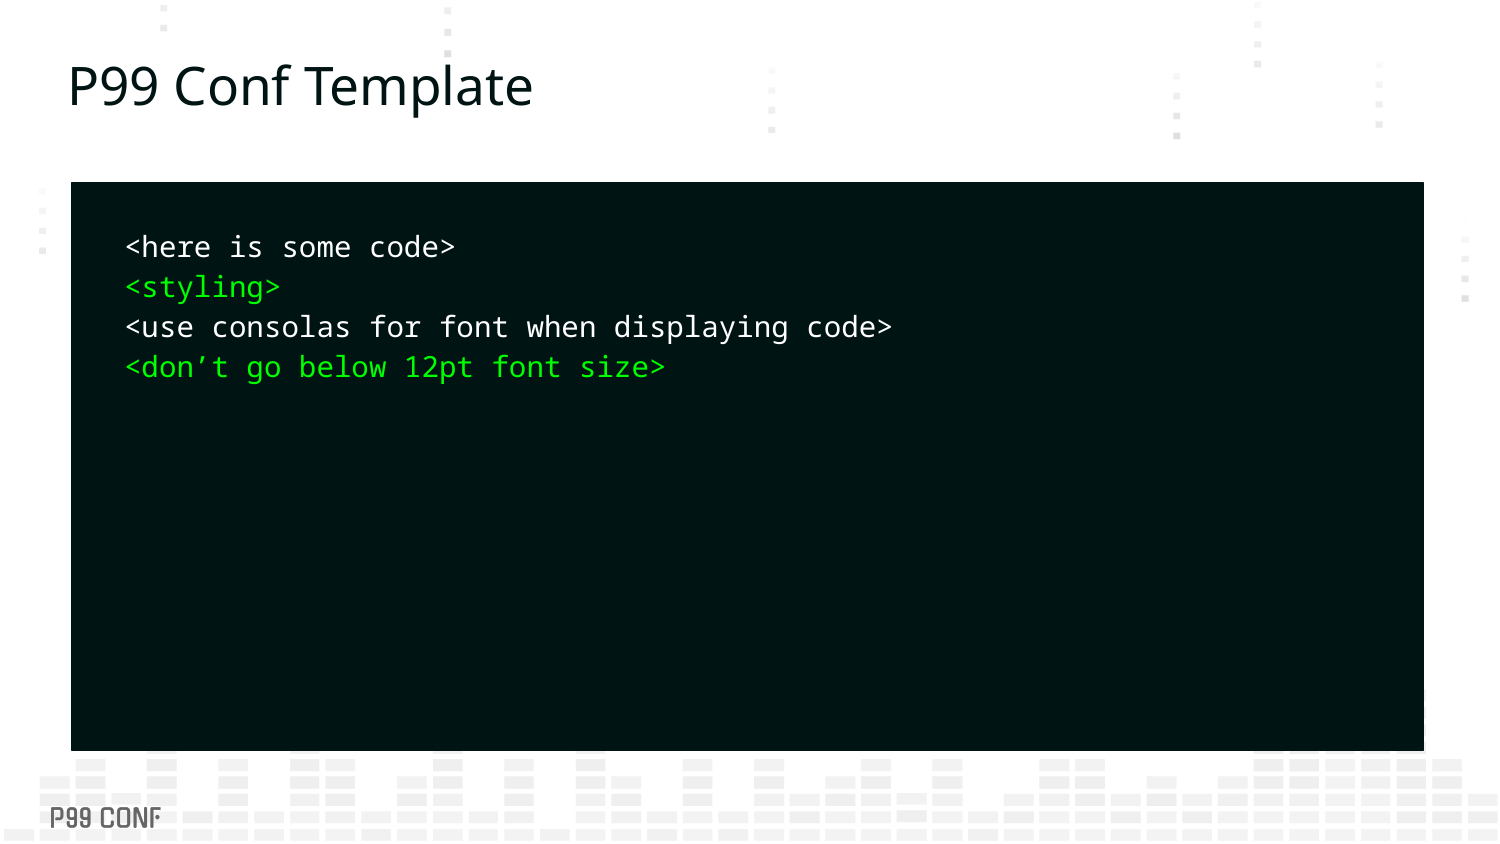

# P99 Conf Template
<here is some code>
<styling>
<use consolas for font when displaying code>
<don’t go below 12pt font size>